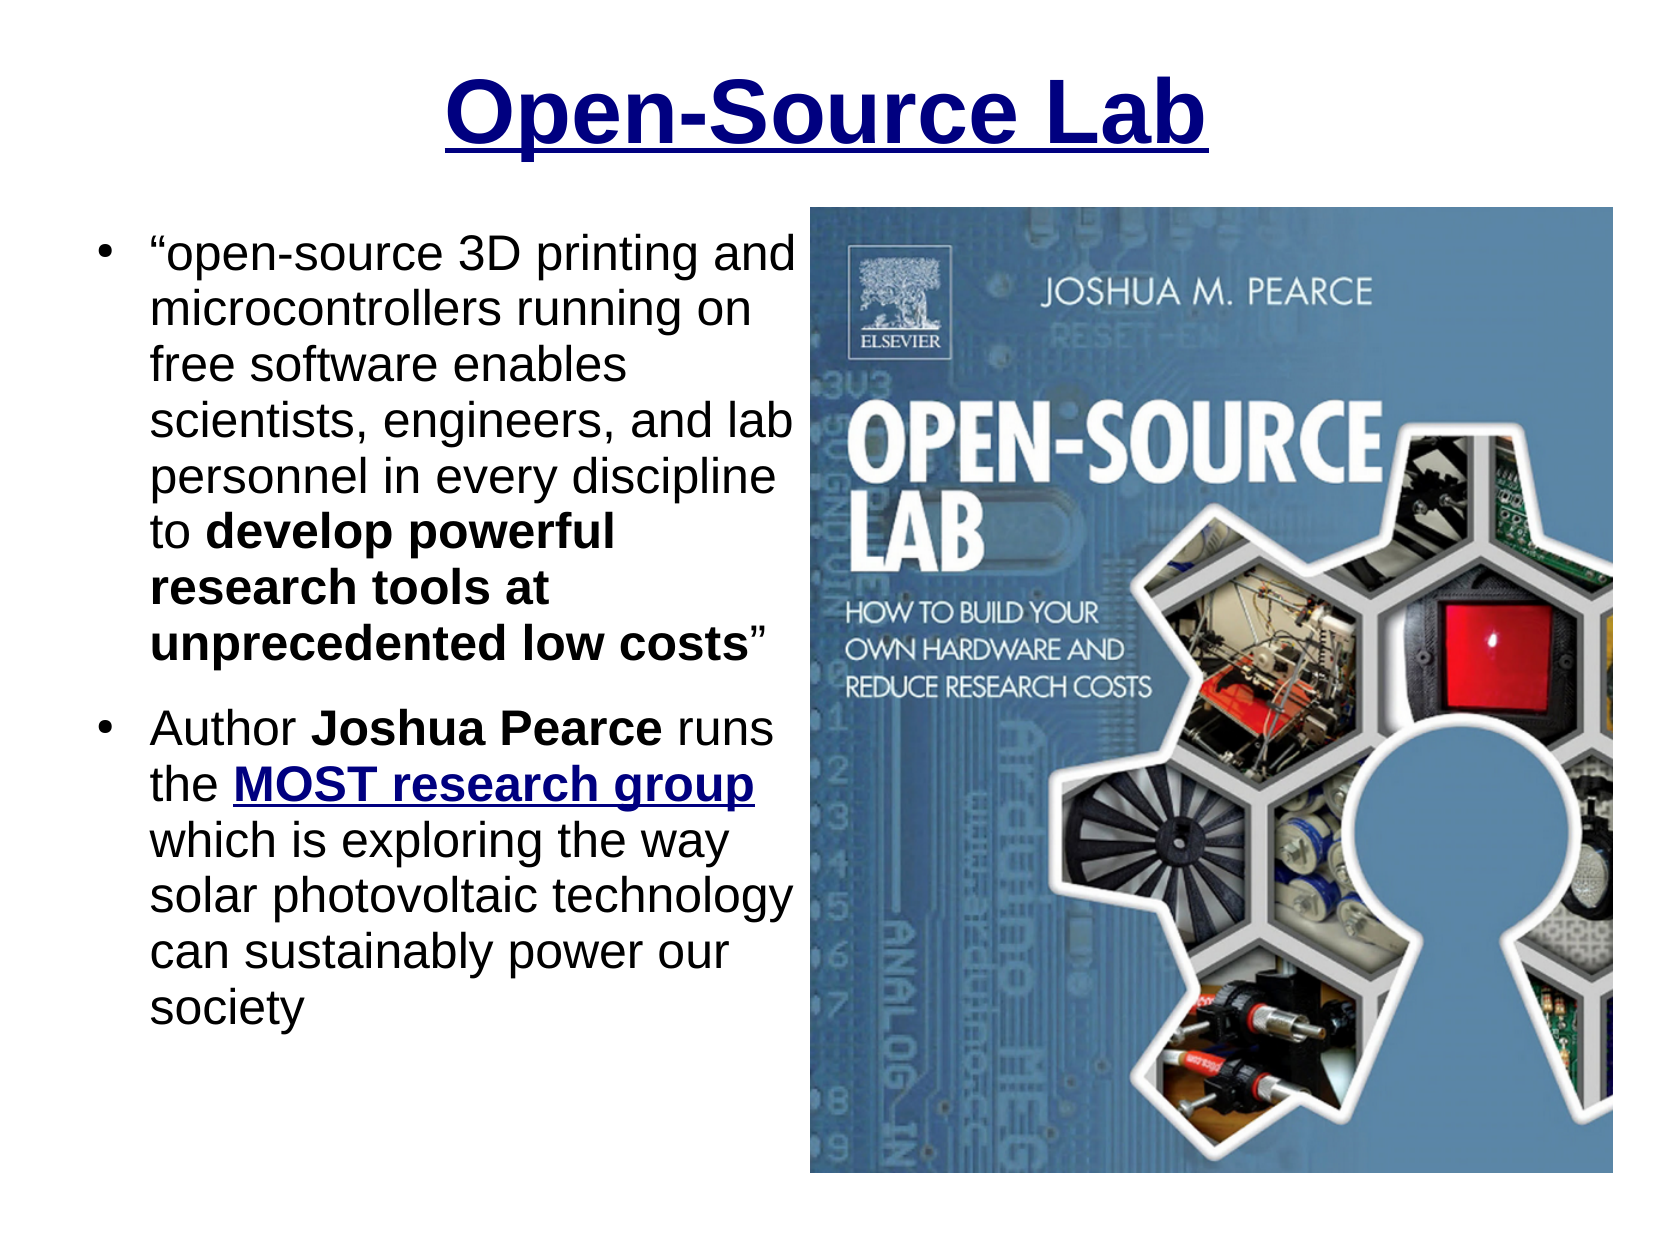

# Open-Source Lab
“open-source 3D printing and microcontrollers running on free software enables scientists, engineers, and lab personnel in every discipline to develop powerful research tools at unprecedented low costs”
Author Joshua Pearce runs the MOST research group which is exploring the way solar photovoltaic technology can sustainably power our society